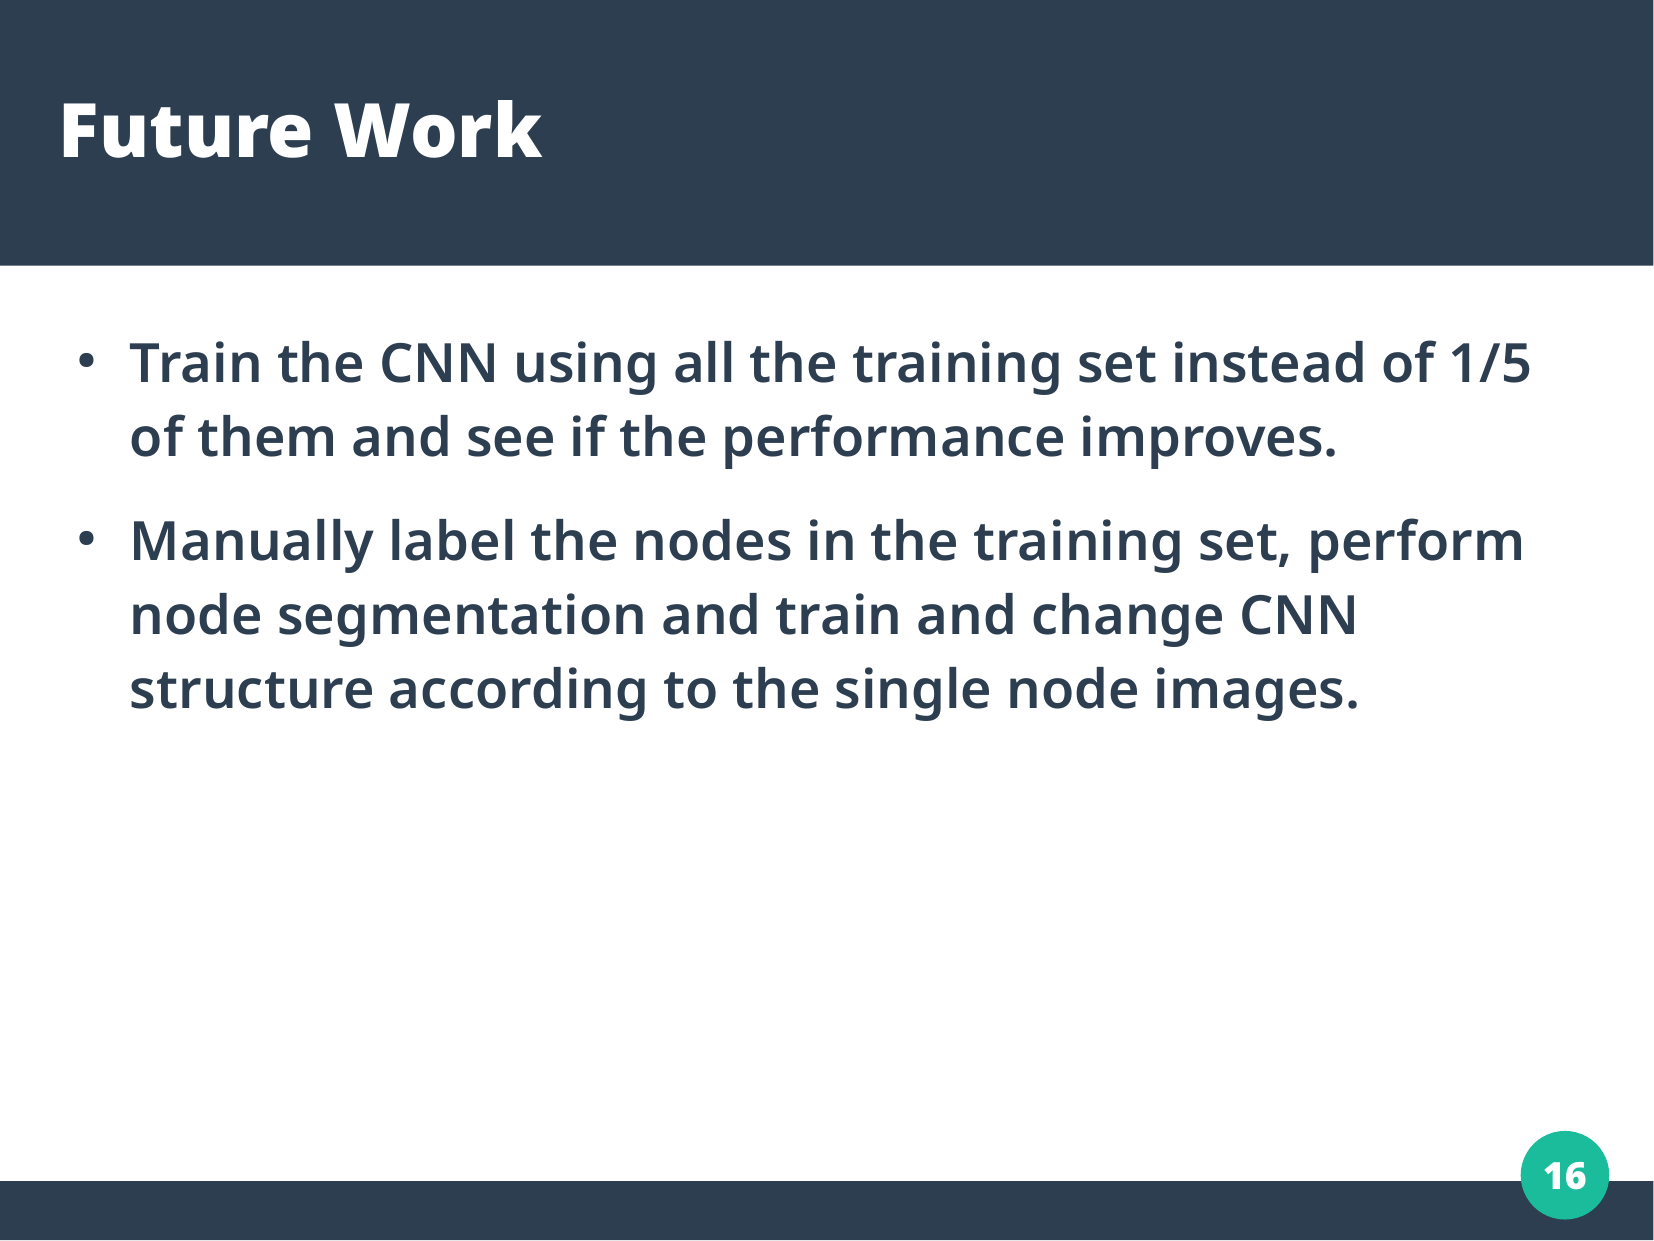

# Future Work
Train the CNN using all the training set instead of 1/5 of them and see if the performance improves.
Manually label the nodes in the training set, perform node segmentation and train and change CNN structure according to the single node images.
16